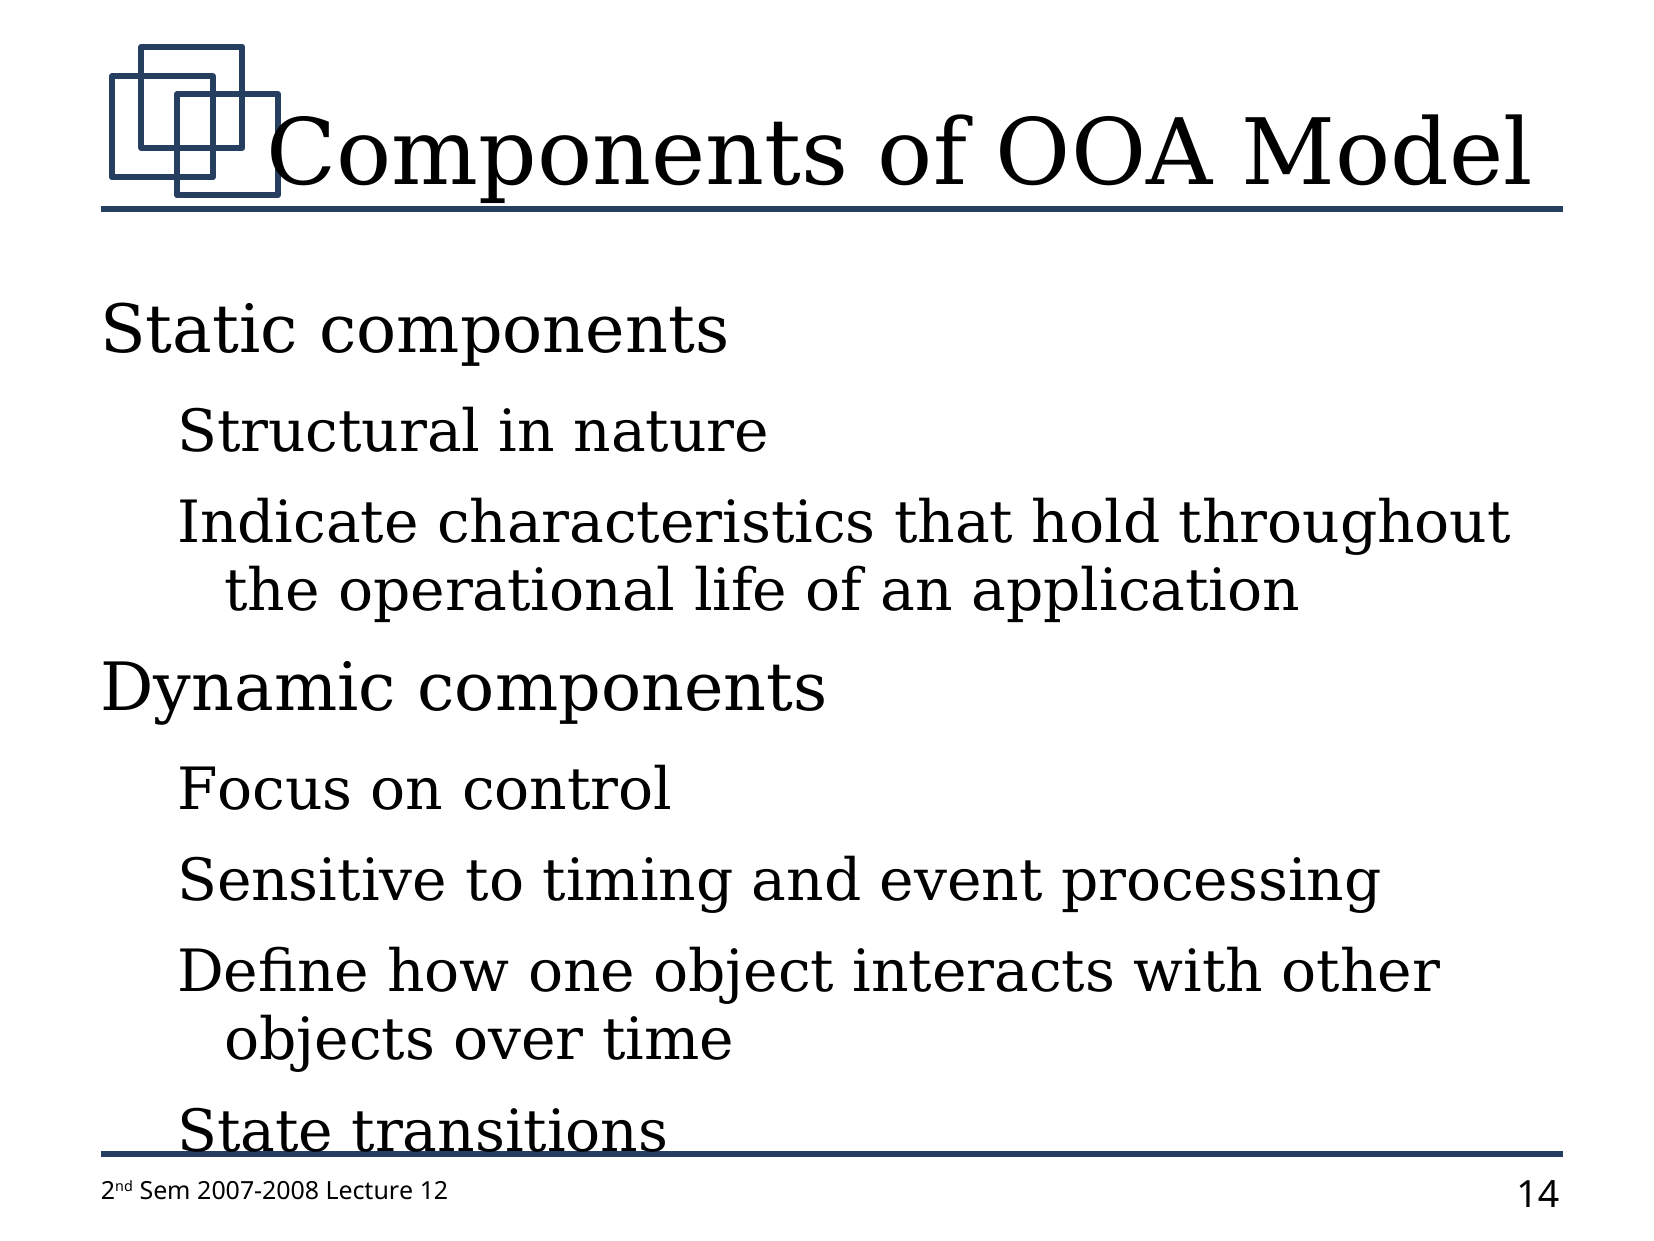

# Components of OOA Model
Static components
Structural in nature
Indicate characteristics that hold throughout the operational life of an application
Dynamic components
Focus on control
Sensitive to timing and event processing
Define how one object interacts with other objects over time
State transitions